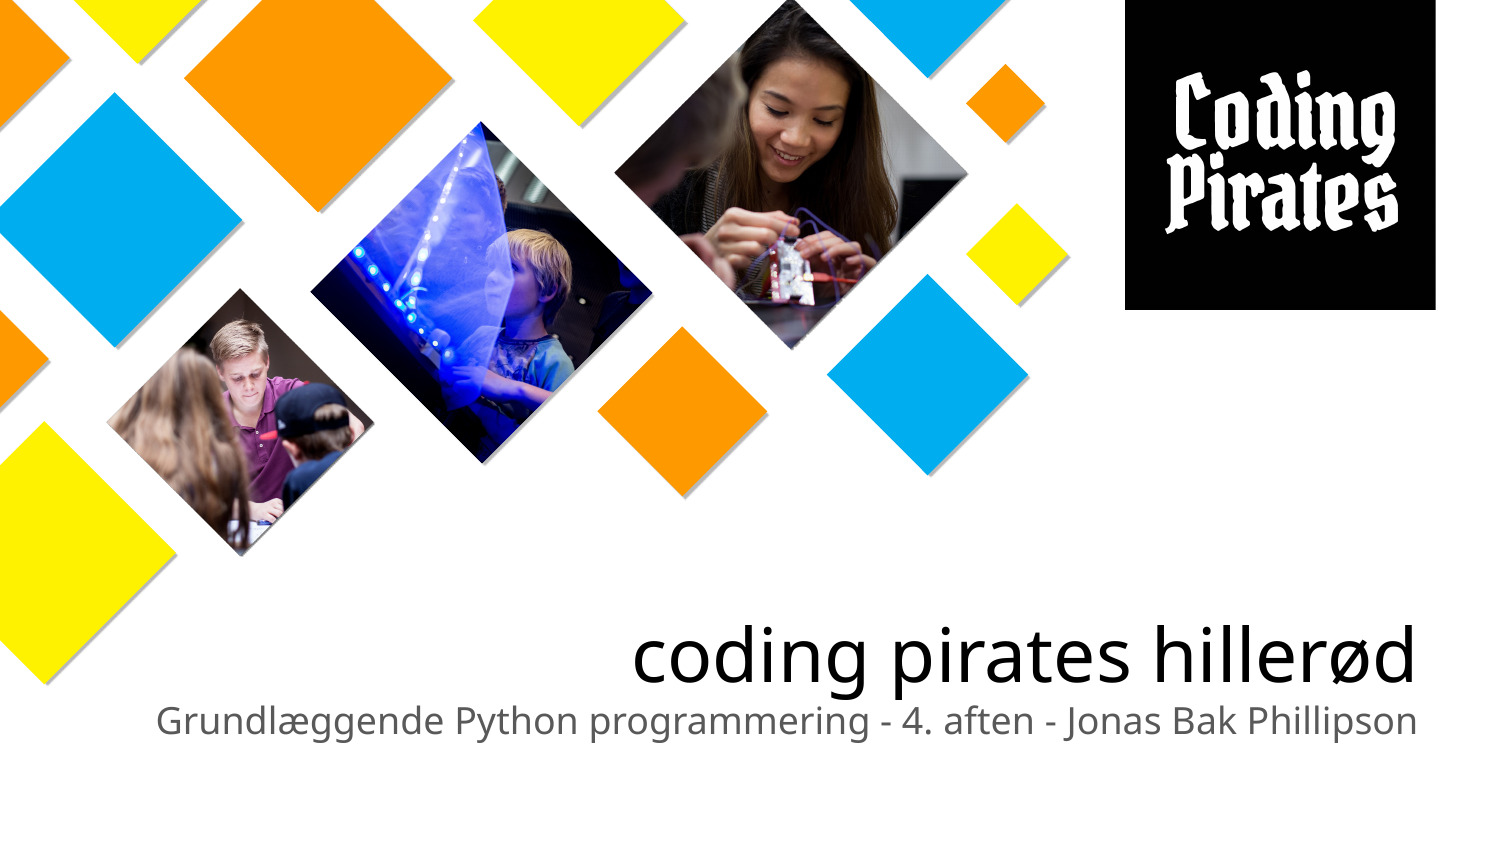

# coding pirates hillerød Grundlæggende Python programmering - 4. aften - Jonas Bak Phillipson